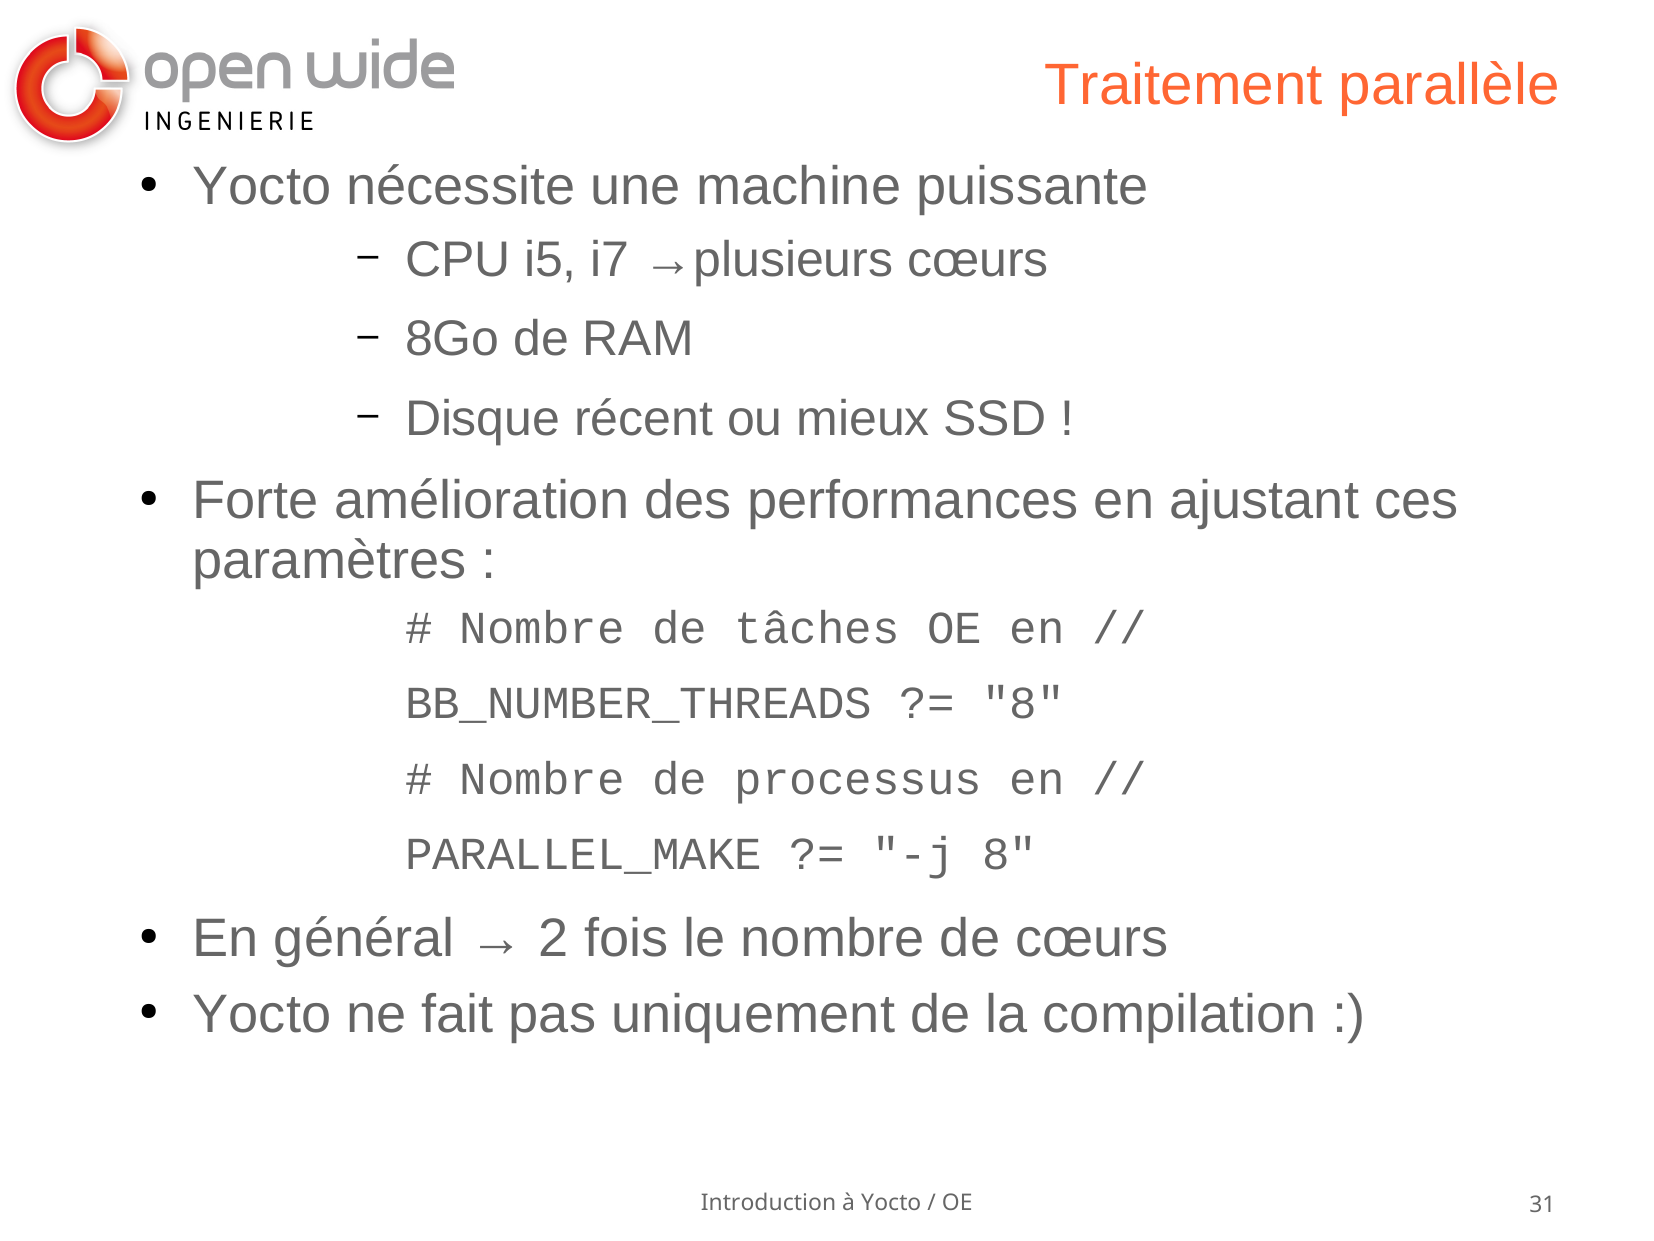

# Traitement parallèle
Yocto nécessite une machine puissante
CPU i5, i7 →plusieurs cœurs
8Go de RAM
Disque récent ou mieux SSD !
Forte amélioration des performances en ajustant ces paramètres :
# Nombre de tâches OE en //
BB_NUMBER_THREADS ?= "8"
# Nombre de processus en //
PARALLEL_MAKE ?= "-j 8"
En général → 2 fois le nombre de cœurs
Yocto ne fait pas uniquement de la compilation :)